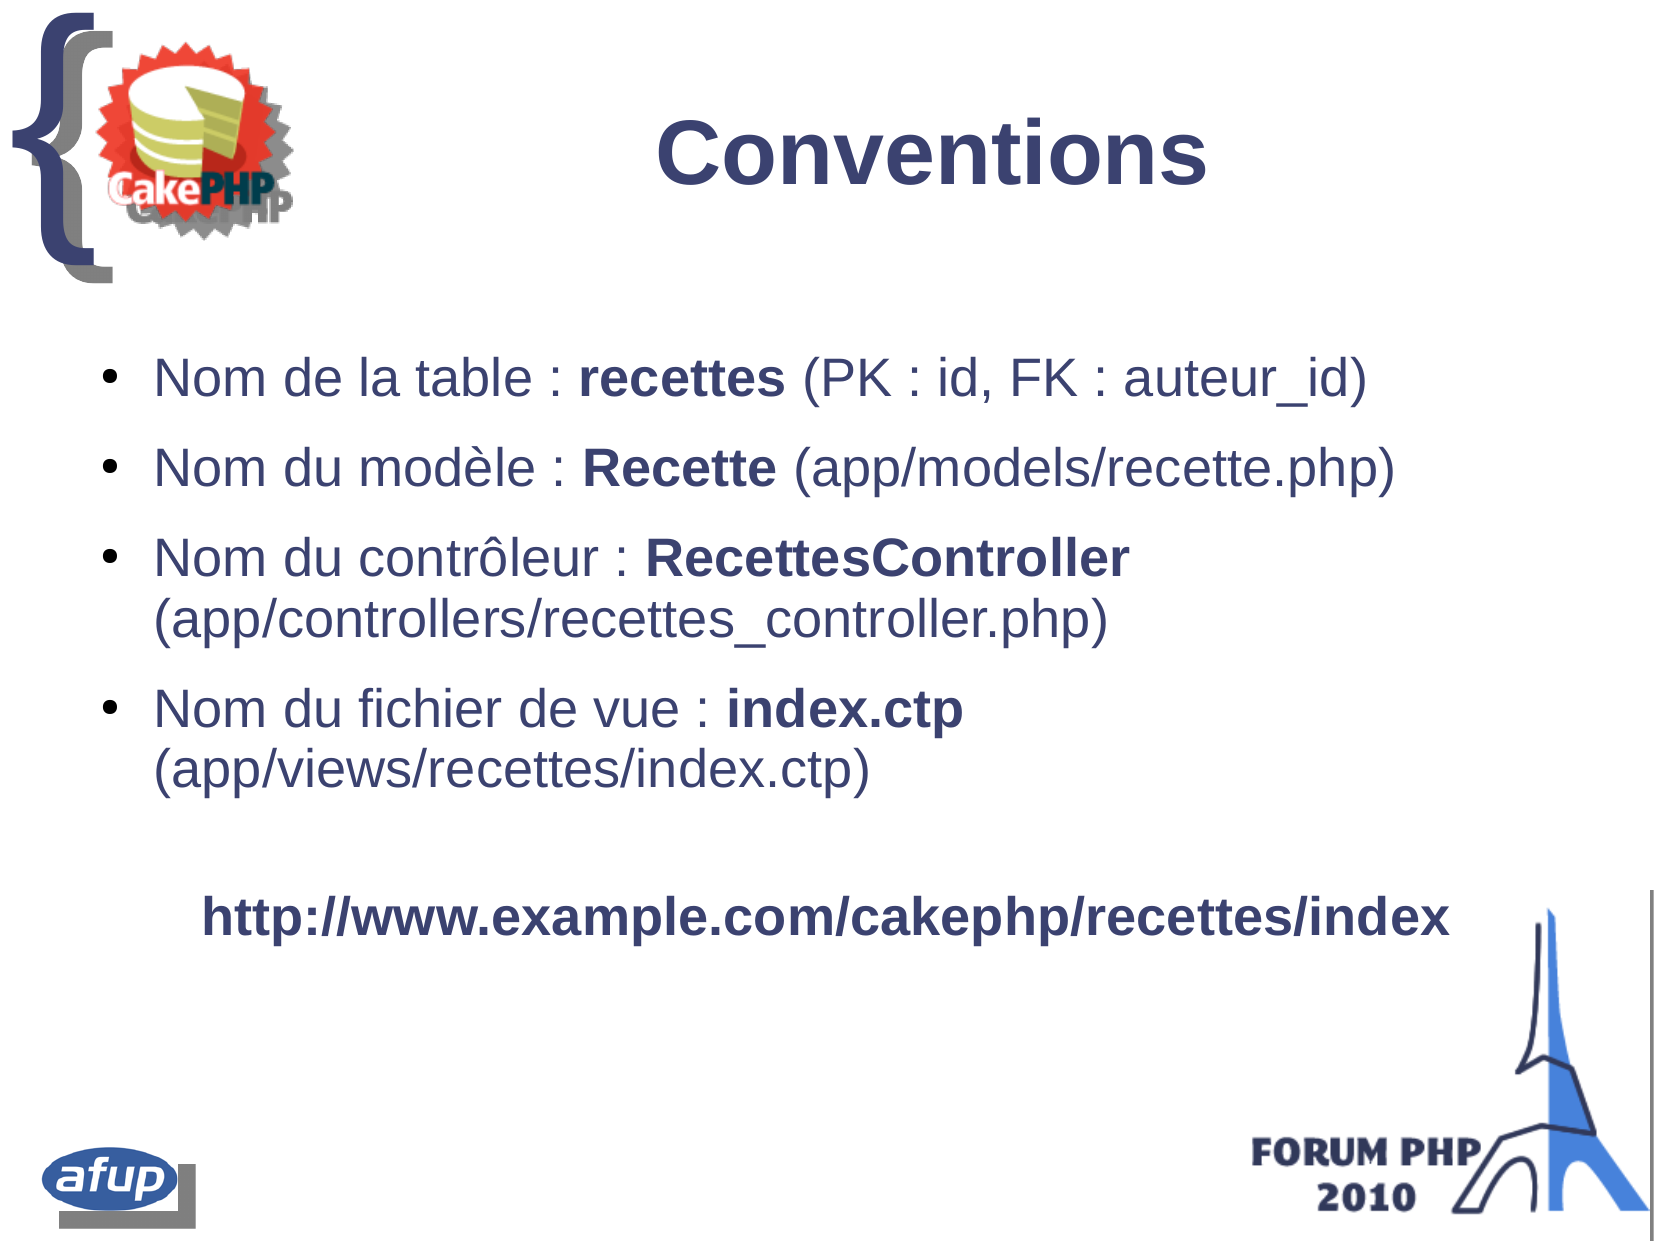

# Conventions
Nom de la table : recettes (PK : id, FK : auteur_id)
Nom du modèle : Recette (app/models/recette.php)
Nom du contrôleur : RecettesController (app/controllers/recettes_controller.php)
Nom du fichier de vue : index.ctp (app/views/recettes/index.ctp)
http://www.example.com/cakephp/recettes/index